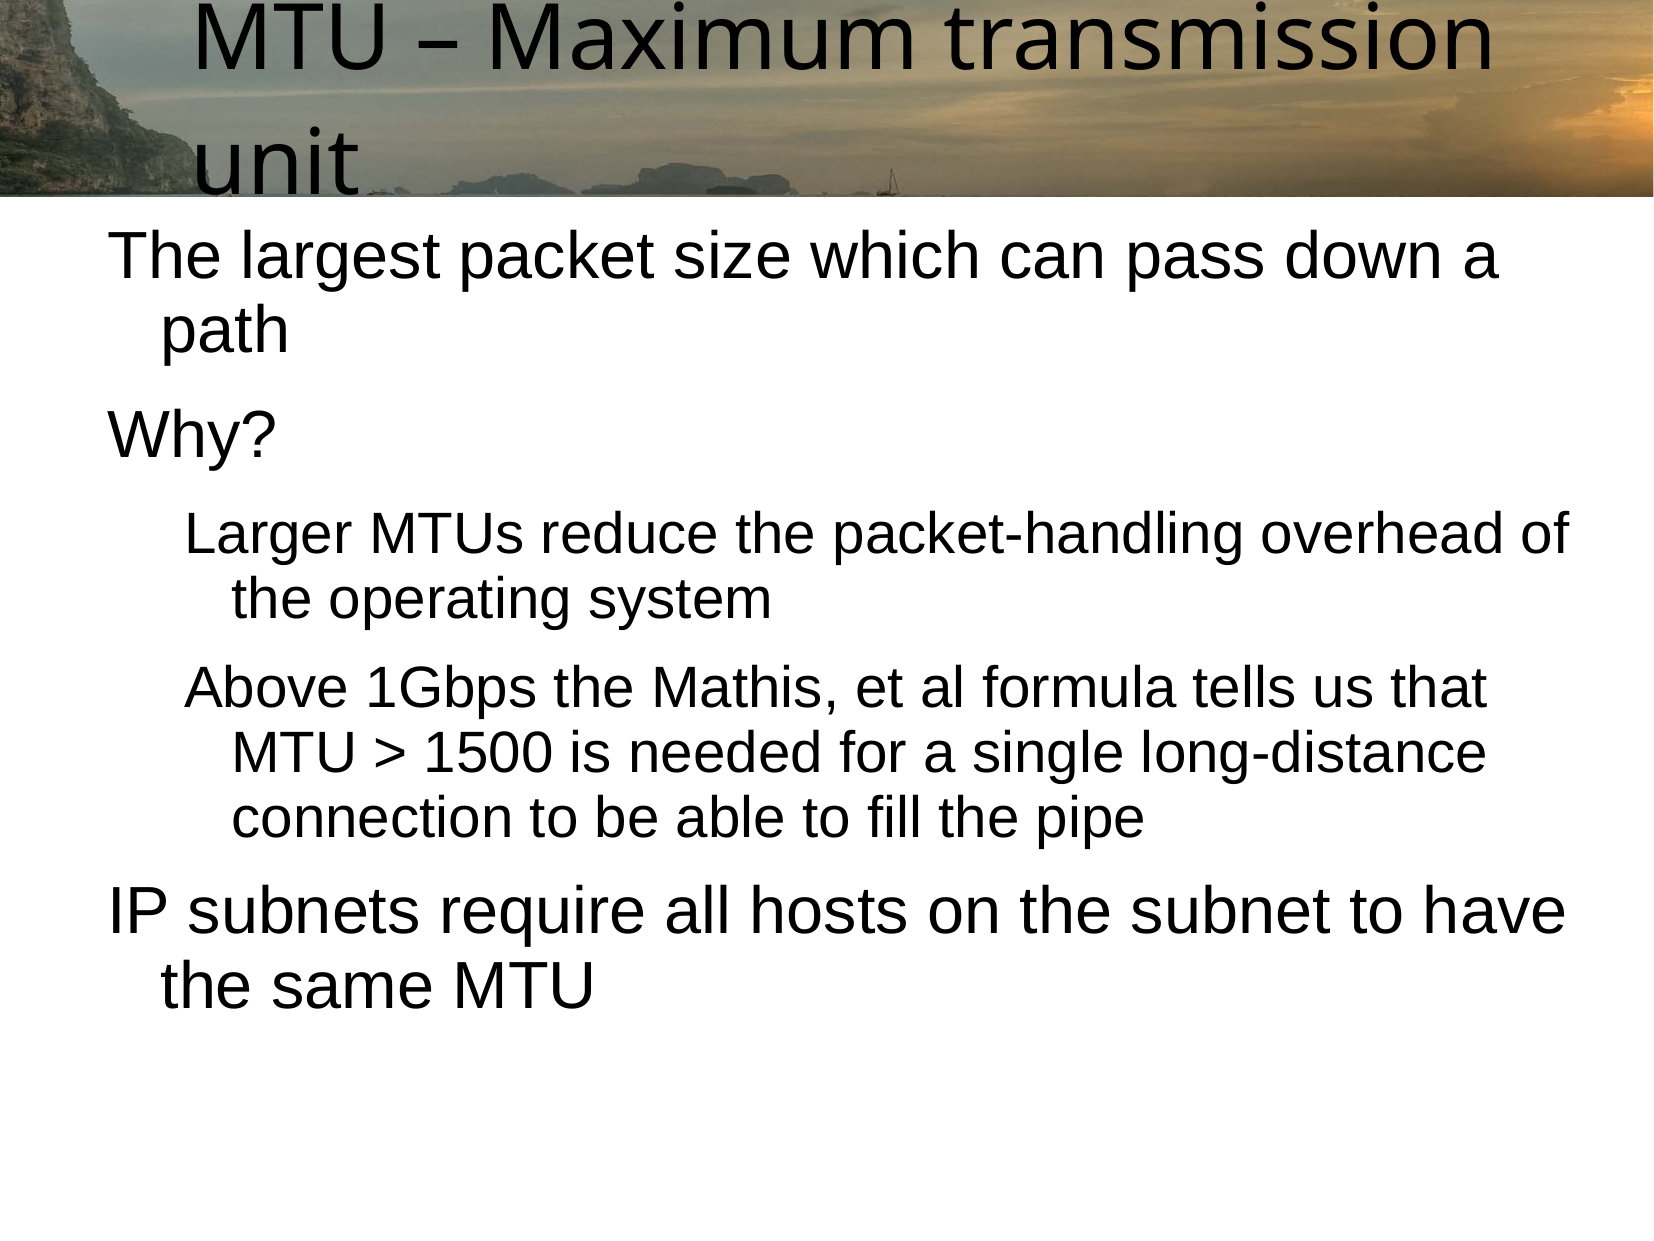

# MTU – Maximum transmission unit
The largest packet size which can pass down a path
Why?
Larger MTUs reduce the packet-handling overhead of the operating system
Above 1Gbps the Mathis, et al formula tells us that MTU > 1500 is needed for a single long-distance connection to be able to fill the pipe
IP subnets require all hosts on the subnet to have the same MTU